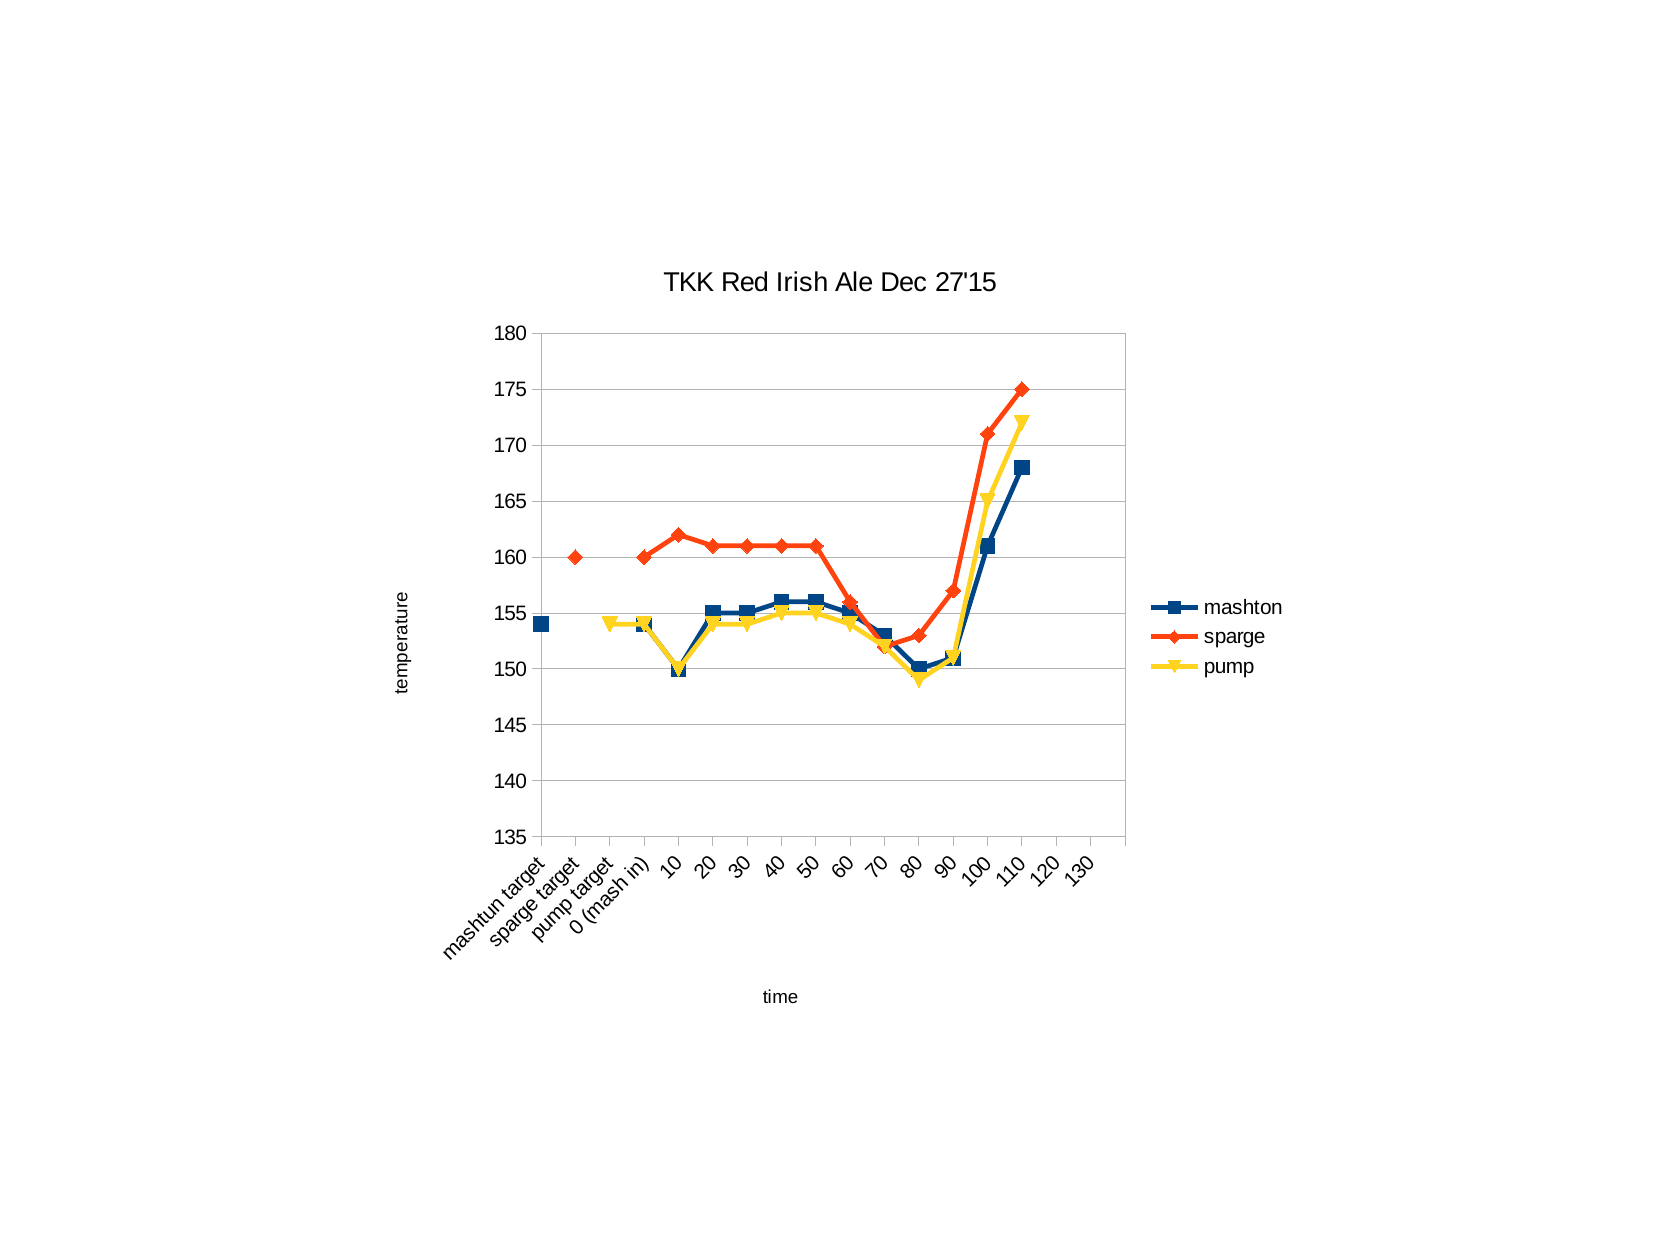

### Chart: TKK Red Irish Ale Dec 27'15
| Category | mashton | sparge | pump |
|---|---|---|---|
| mashtun target | 154.0 | None | None |
| sparge target | None | 160.0 | None |
| pump target | None | None | 154.0 |
| 0 (mash in) | 154.0 | 160.0 | 154.0 |
| 10 | 150.0 | 162.0 | 150.0 |
| 20 | 155.0 | 161.0 | 154.0 |
| 30 | 155.0 | 161.0 | 154.0 |
| 40 | 156.0 | 161.0 | 155.0 |
| 50 | 156.0 | 161.0 | 155.0 |
| 60 | 155.0 | 156.0 | 154.0 |
| 70 | 153.0 | 152.0 | 152.0 |
| 80 | 150.0 | 153.0 | 149.0 |
| 90 | 151.0 | 157.0 | 151.0 |
| 100 | 161.0 | 171.0 | 165.0 |
| 110 | 168.0 | 175.0 | 172.0 |
| 120 | None | None | None |
| 130 | None | None | None |
| None | None | None | None |